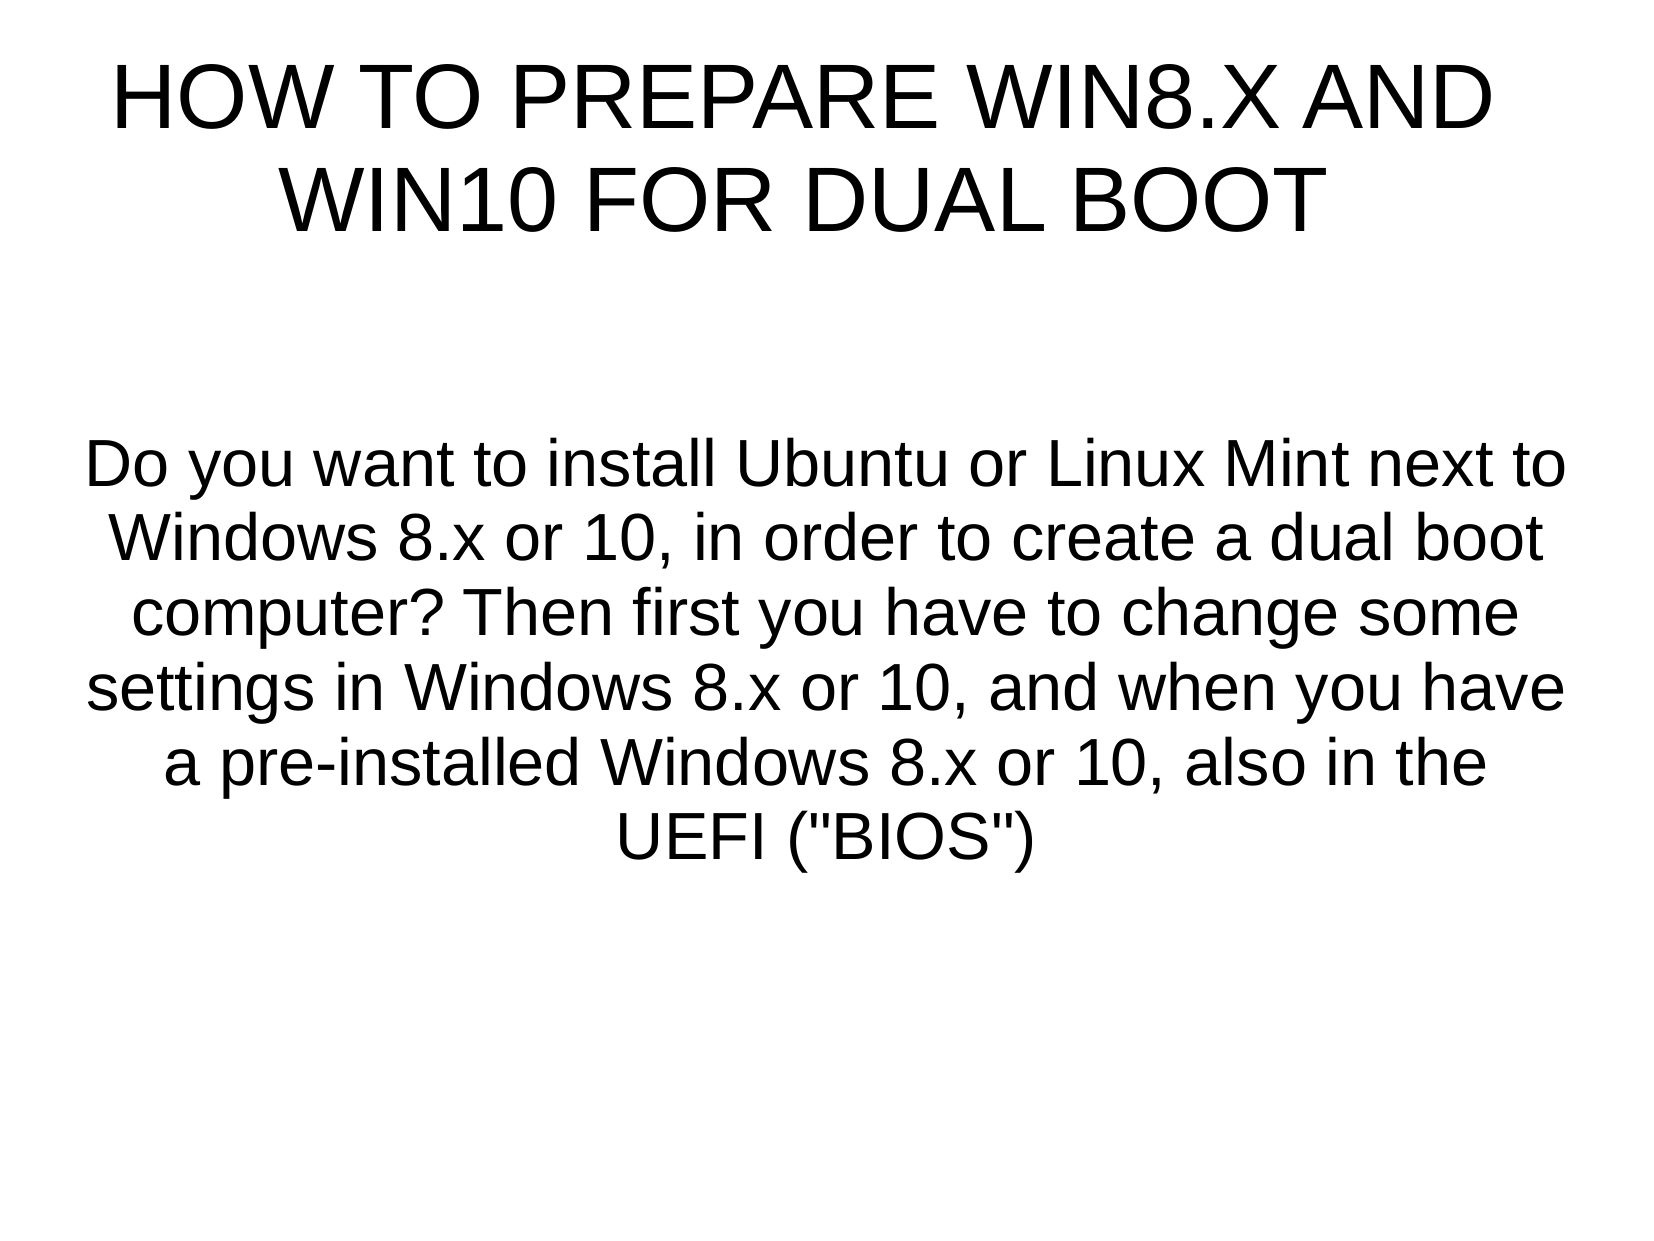

# HOW TO PREPARE WIN8.X AND WIN10 FOR DUAL BOOT
Do you want to install Ubuntu or Linux Mint next to Windows 8.x or 10, in order to create a dual boot computer? Then first you have to change some settings in Windows 8.x or 10, and when you have a pre-installed Windows 8.x or 10, also in the UEFI ("BIOS")